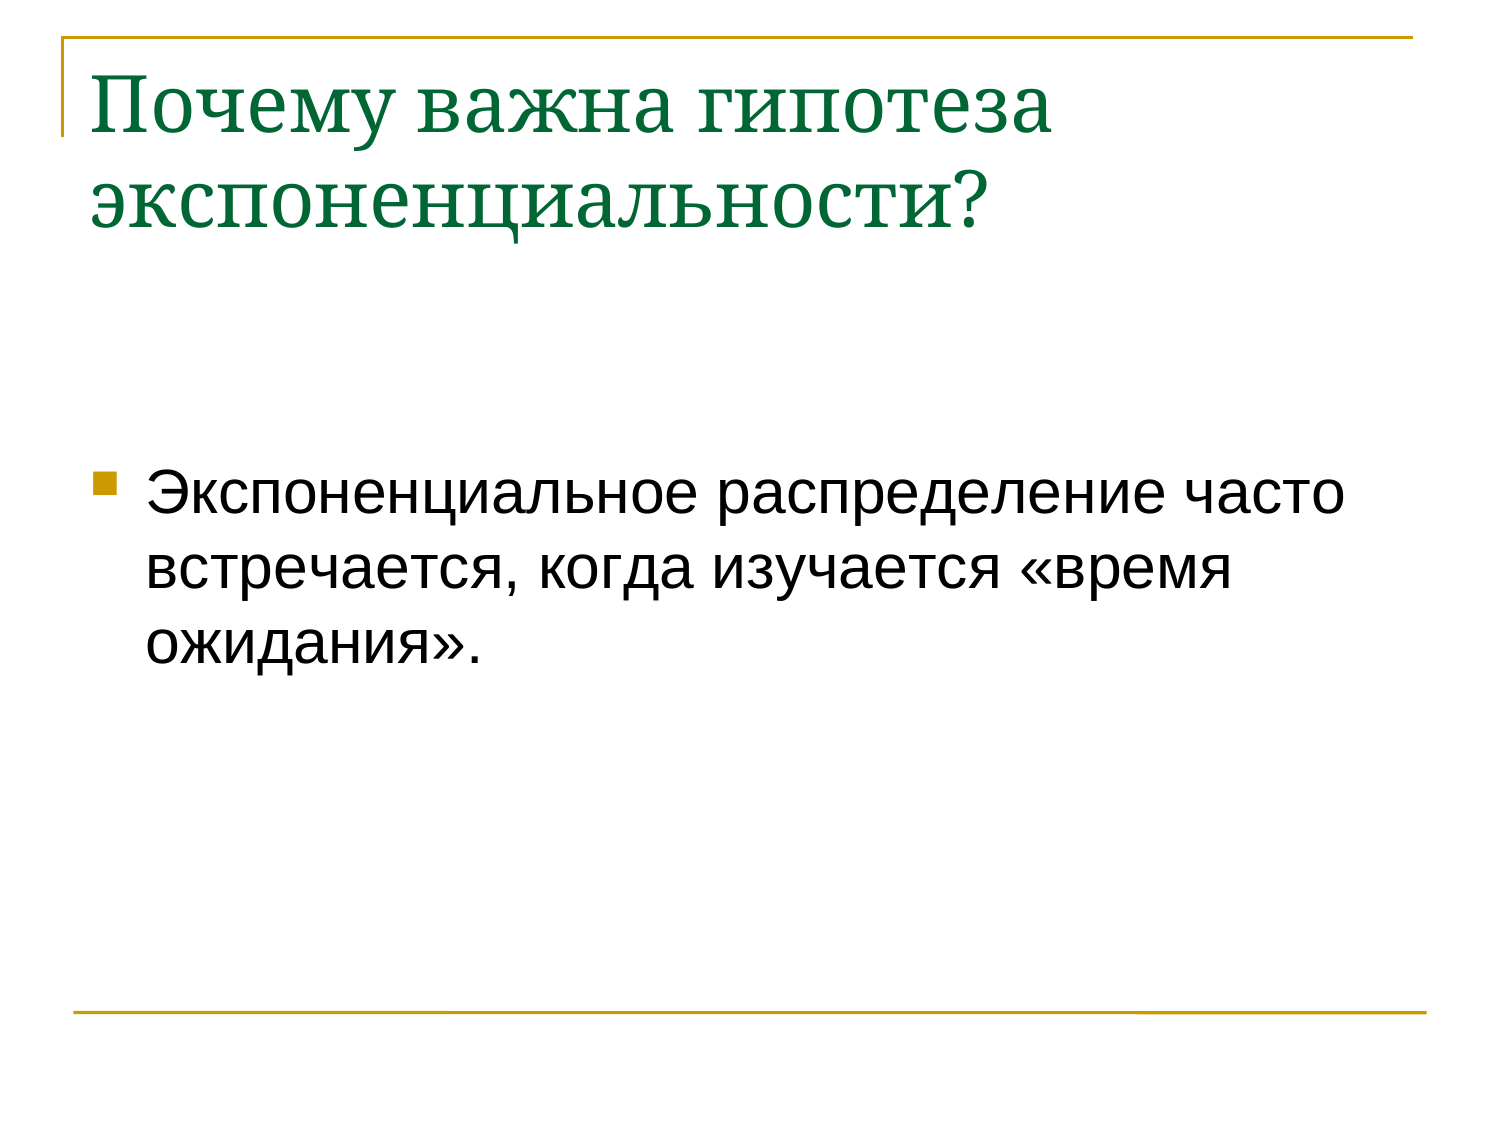

# Почему важна гипотеза экспоненциальности?
Экспоненциальное распределение часто встречается, когда изучается «время ожидания».